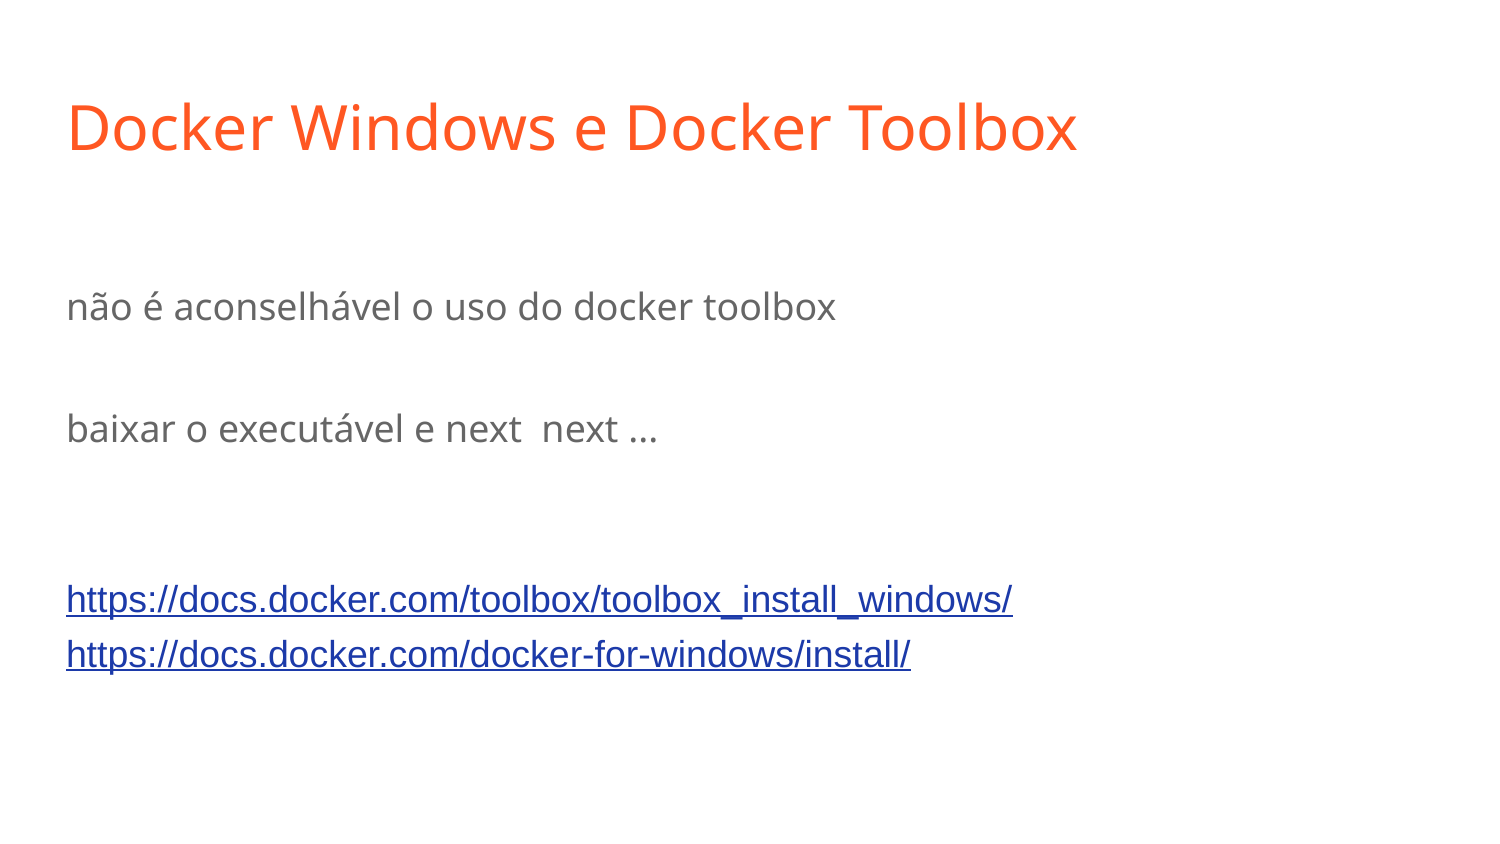

# Docker Windows e Docker Toolbox
não é aconselhável o uso do docker toolbox
baixar o executável e next next ...
https://docs.docker.com/toolbox/toolbox_install_windows/
https://docs.docker.com/docker-for-windows/install/